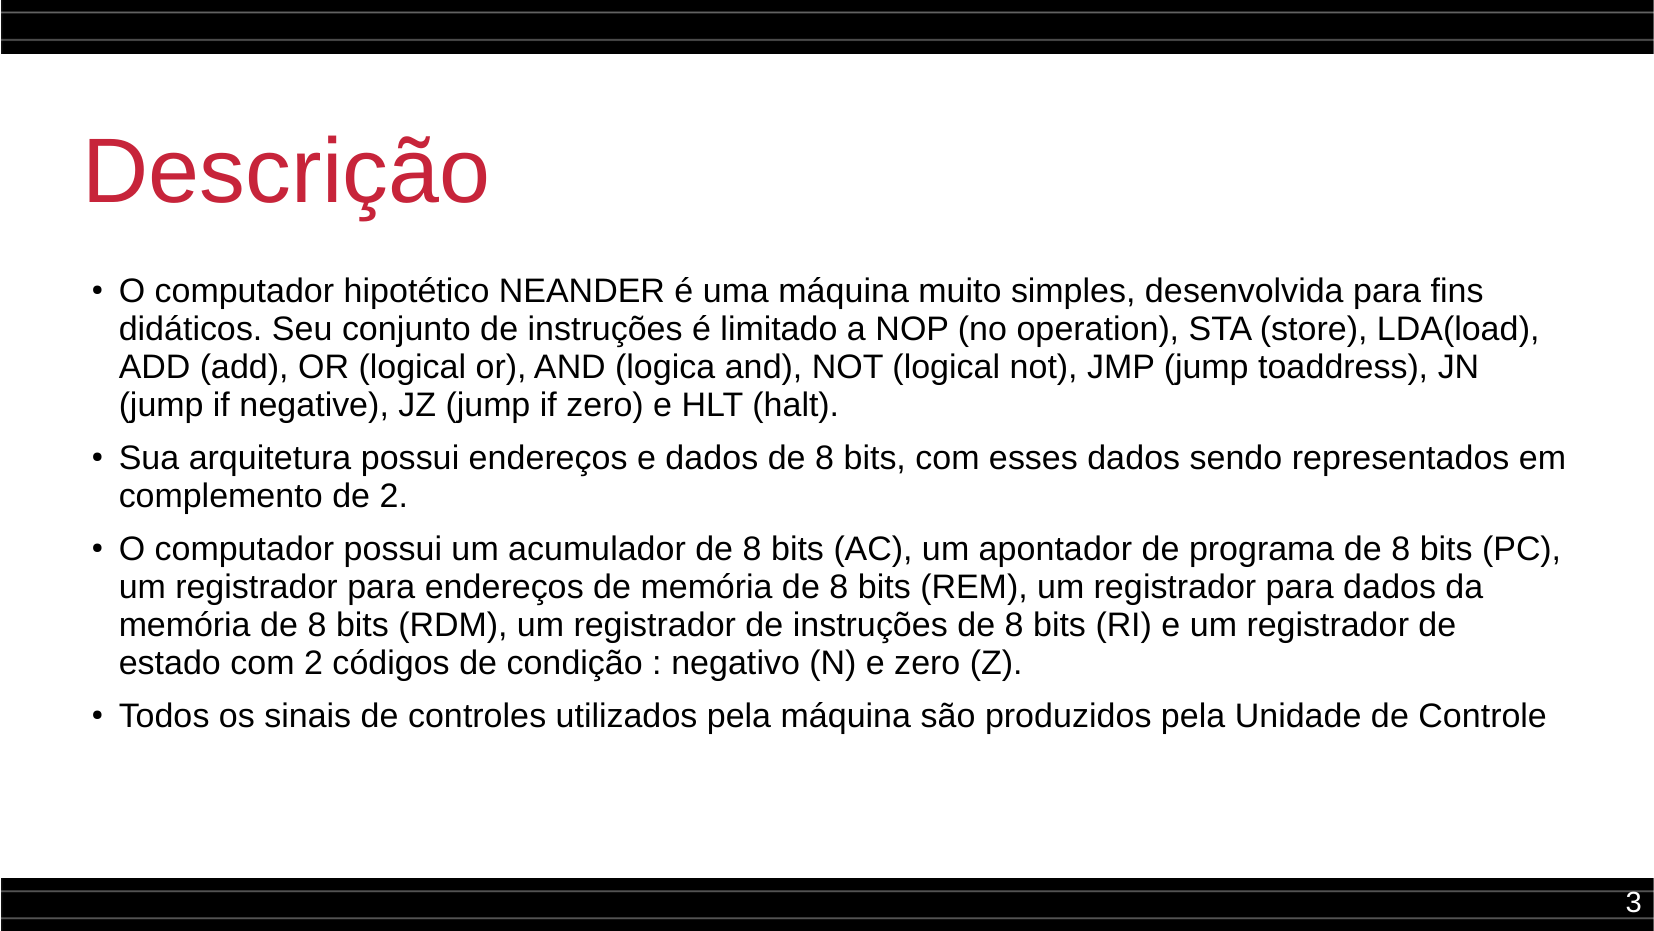

# Descrição
O computador hipotético NEANDER é uma máquina muito simples, desenvolvida para fins didáticos. Seu conjunto de instruções é limitado a NOP (no operation), STA (store), LDA(load), ADD (add), OR (logical or), AND (logica and), NOT (logical not), JMP (jump toaddress), JN (jump if negative), JZ (jump if zero) e HLT (halt).
Sua arquitetura possui endereços e dados de 8 bits, com esses dados sendo representados em complemento de 2.
O computador possui um acumulador de 8 bits (AC), um apontador de programa de 8 bits (PC), um registrador para endereços de memória de 8 bits (REM), um registrador para dados da memória de 8 bits (RDM), um registrador de instruções de 8 bits (RI) e um registrador de estado com 2 códigos de condição : negativo (N) e zero (Z).
Todos os sinais de controles utilizados pela máquina são produzidos pela Unidade de Controle